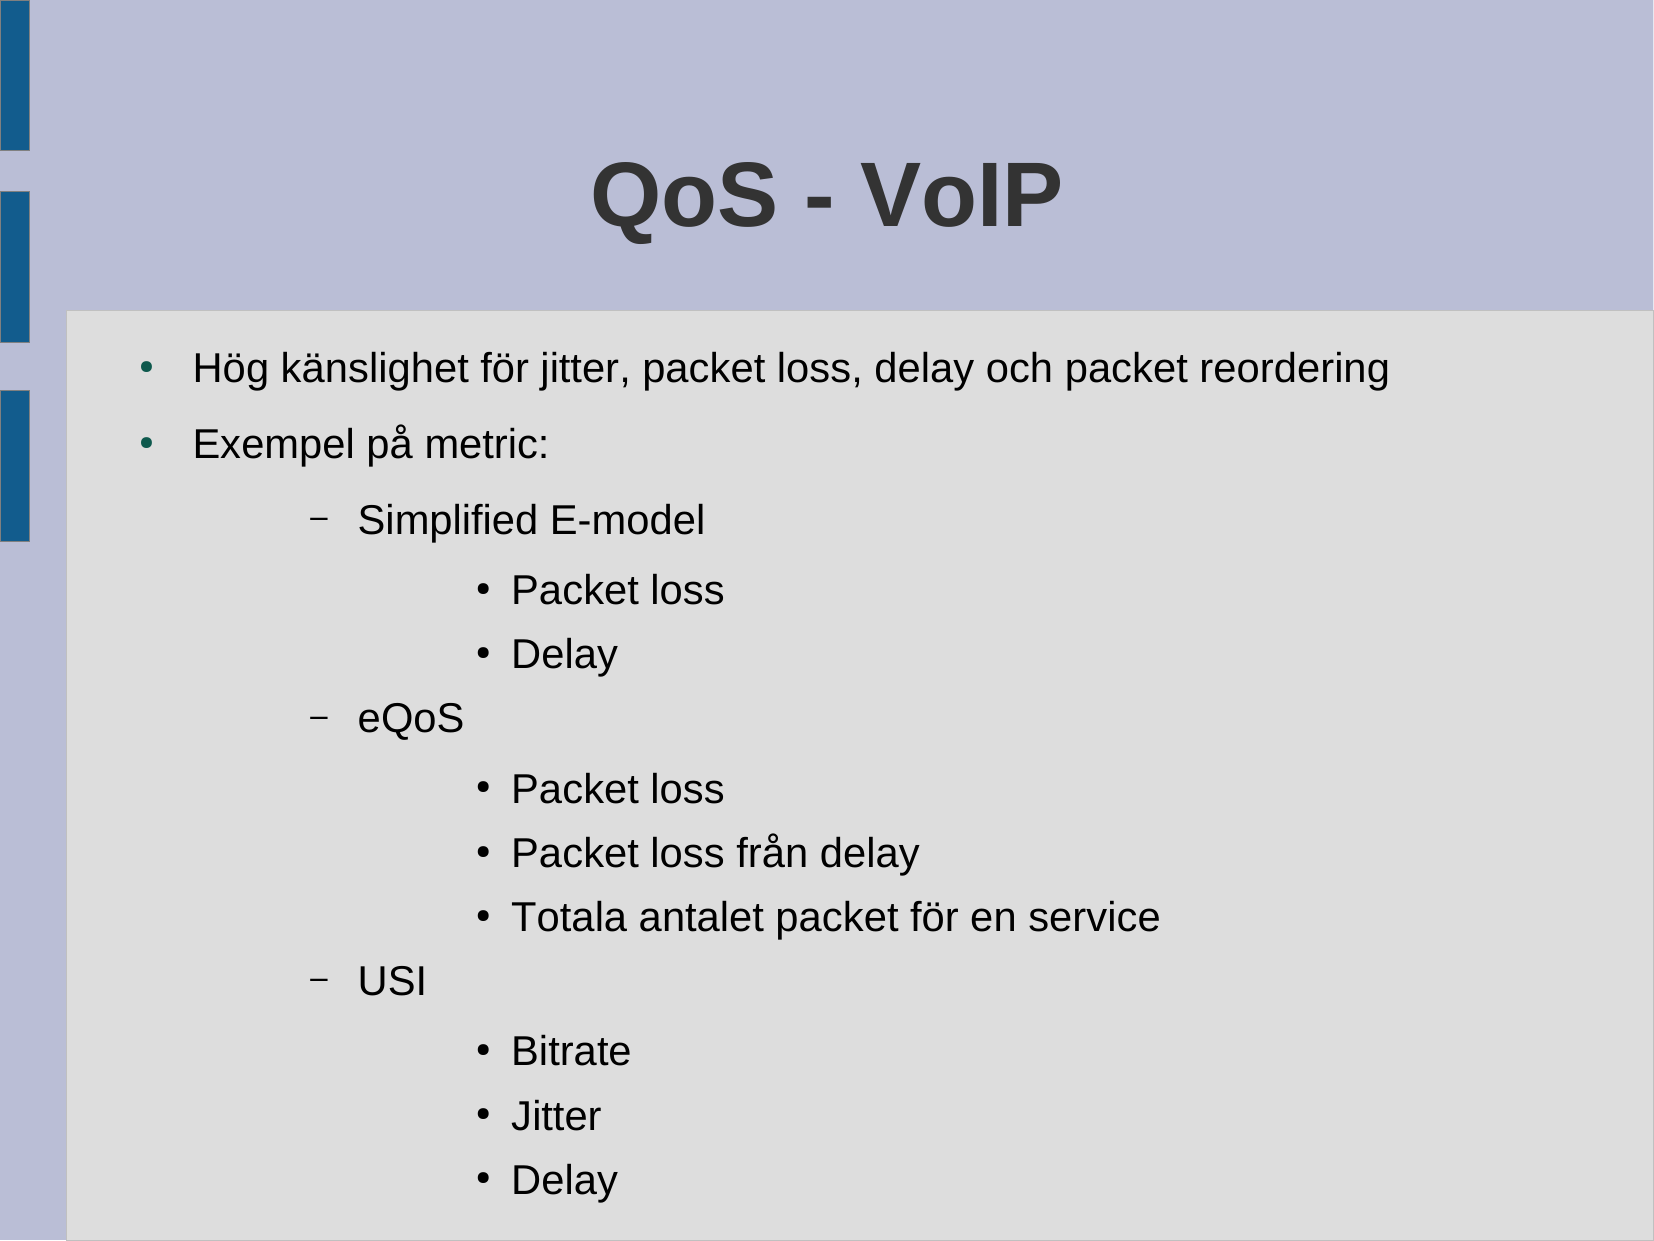

# QoS - VoIP
Hög känslighet för jitter, packet loss, delay och packet reordering
Exempel på metric:
Simplified E-model
Packet loss
Delay
eQoS
Packet loss
Packet loss från delay
Totala antalet packet för en service
USI
Bitrate
Jitter
Delay